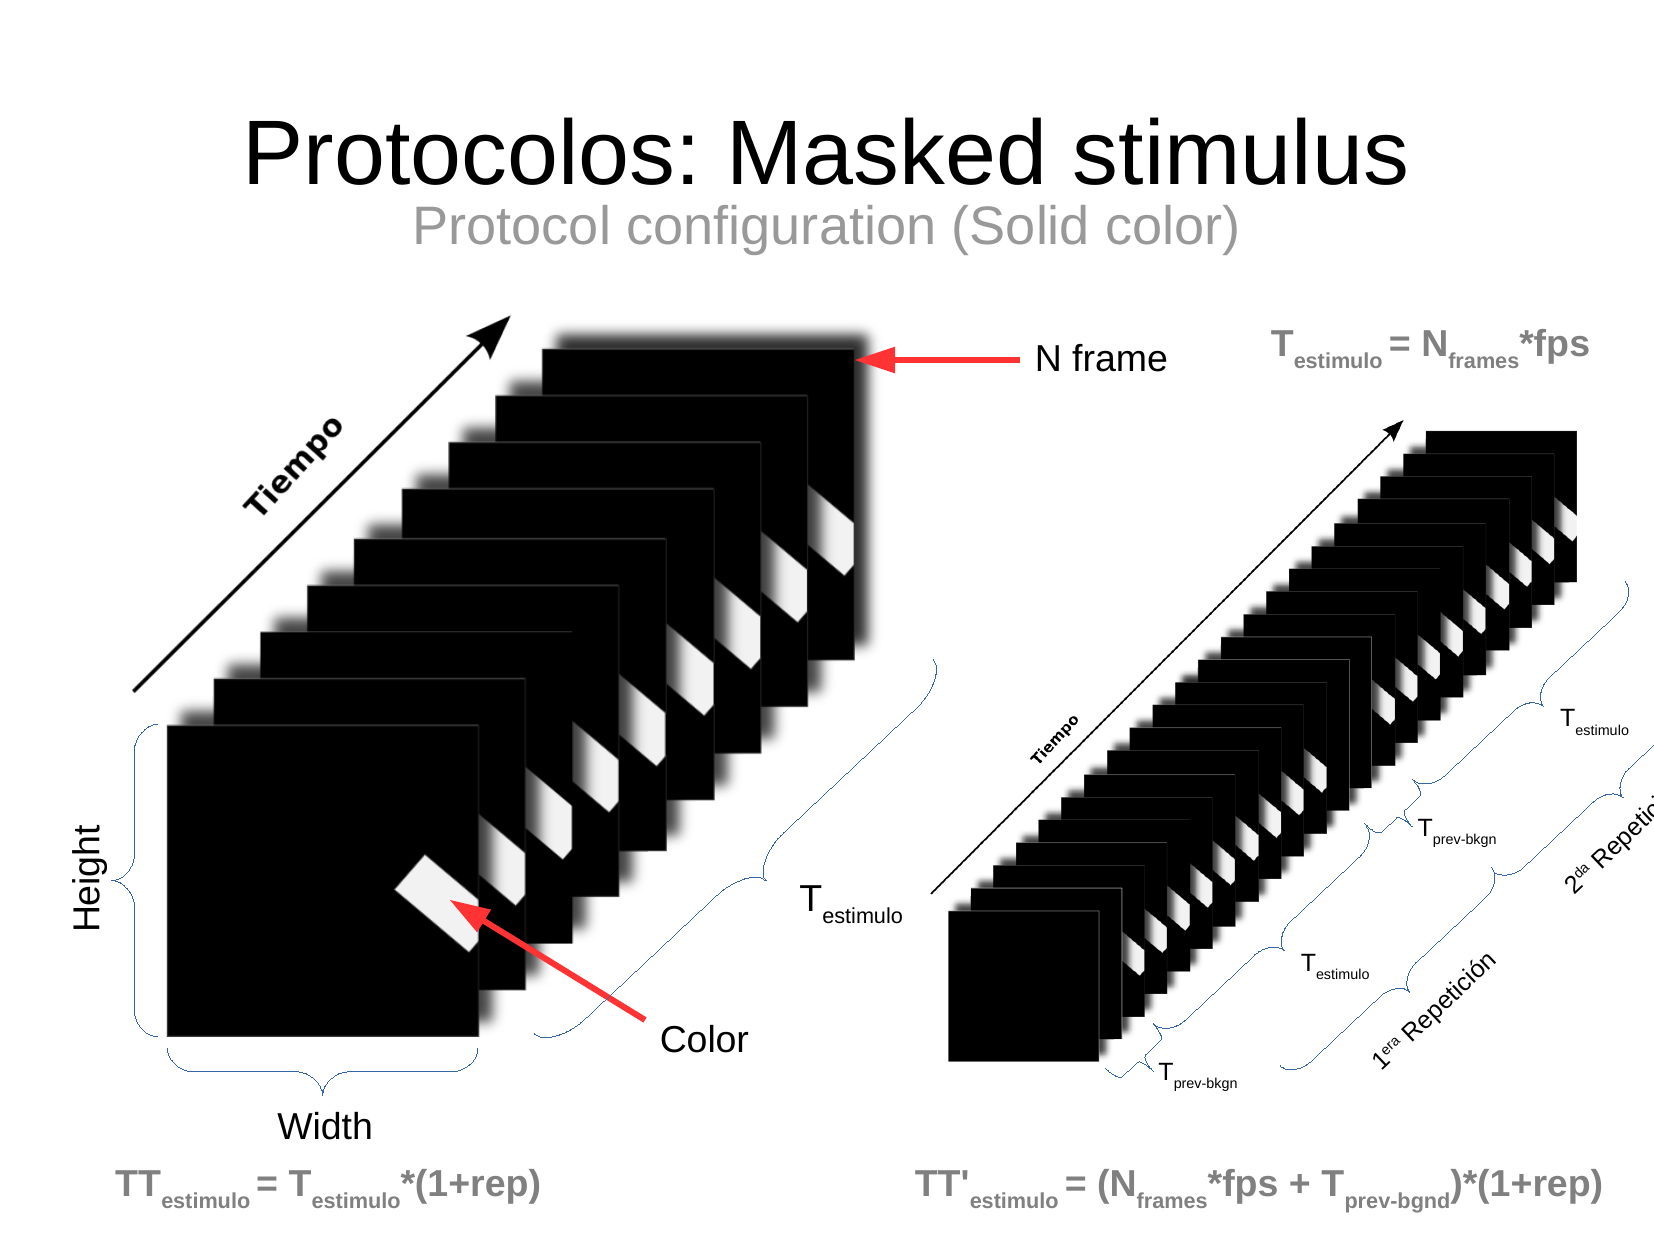

# Protocolos: Masked stimulus
Protocol configuration (Solid color)
Testimulo = Nframes*fps
N frame
Testimulo
Tprev-bkgn
2da Repetición
Height
Testimulo
Testimulo
1era Repetición
Color
Tprev-bkgn
Width
TTestimulo = Testimulo*(1+rep)
TT'estimulo = (Nframes*fps + Tprev-bgnd)*(1+rep)